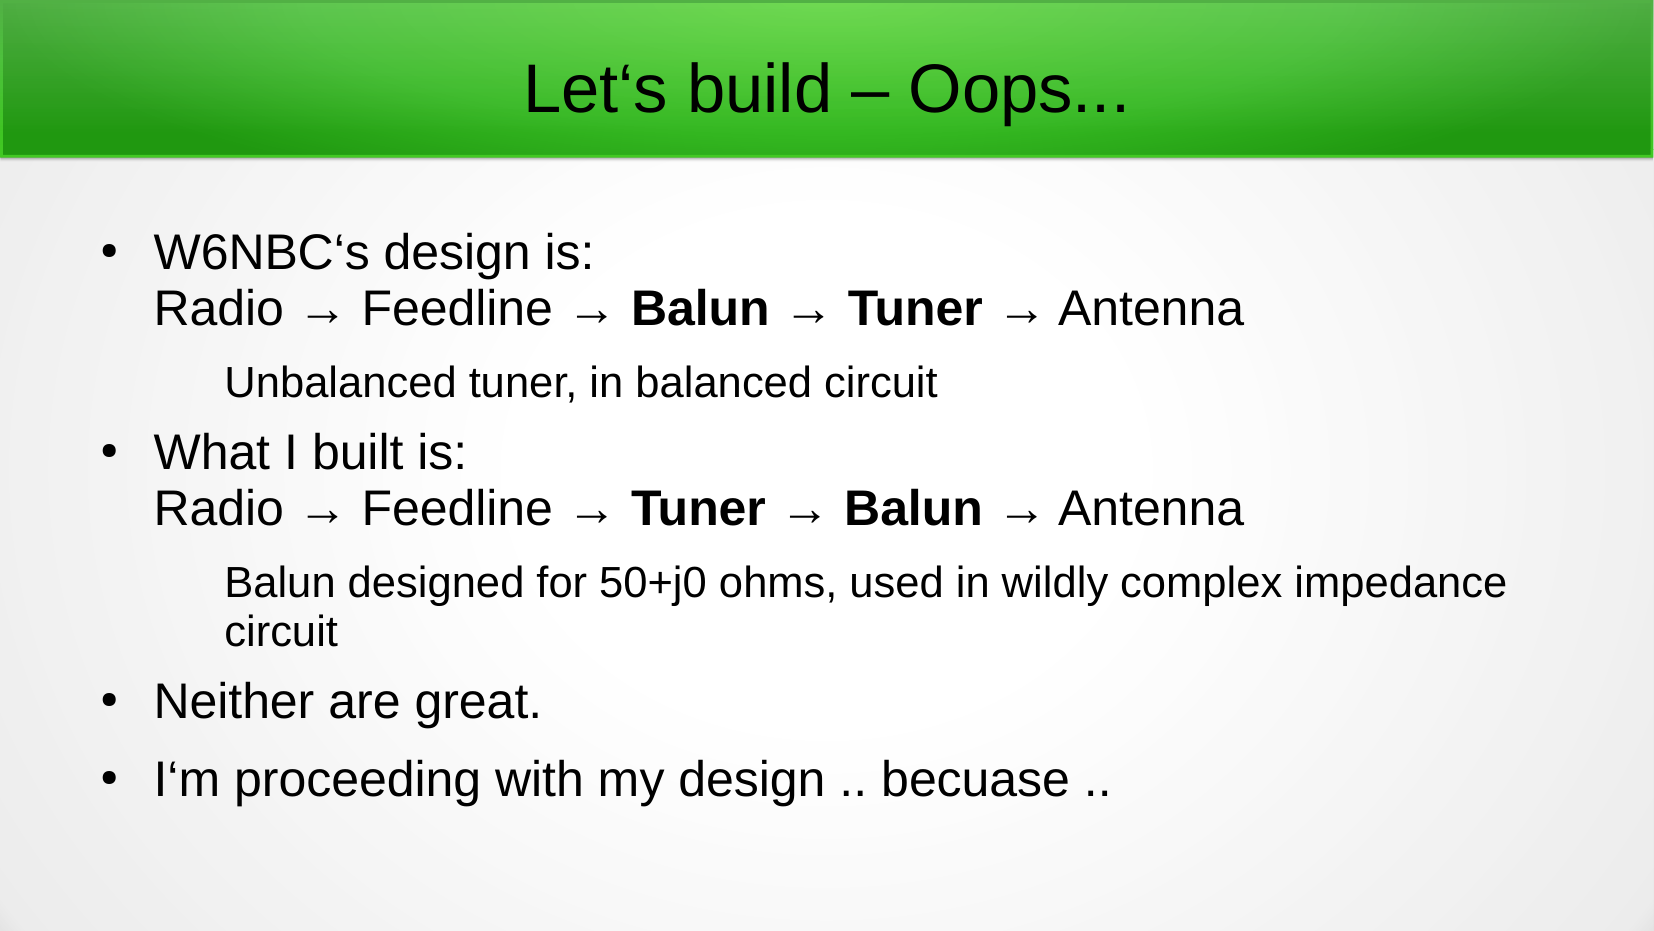

# Let‘s build – Oops...
W6NBC‘s design is:
Radio → Feedline → Balun → Tuner → Antenna
Unbalanced tuner, in balanced circuit
What I built is:
Radio → Feedline → Tuner → Balun → Antenna
Balun designed for 50+j0 ohms, used in wildly complex impedance circuit
Neither are great.
I‘m proceeding with my design .. becuase ..